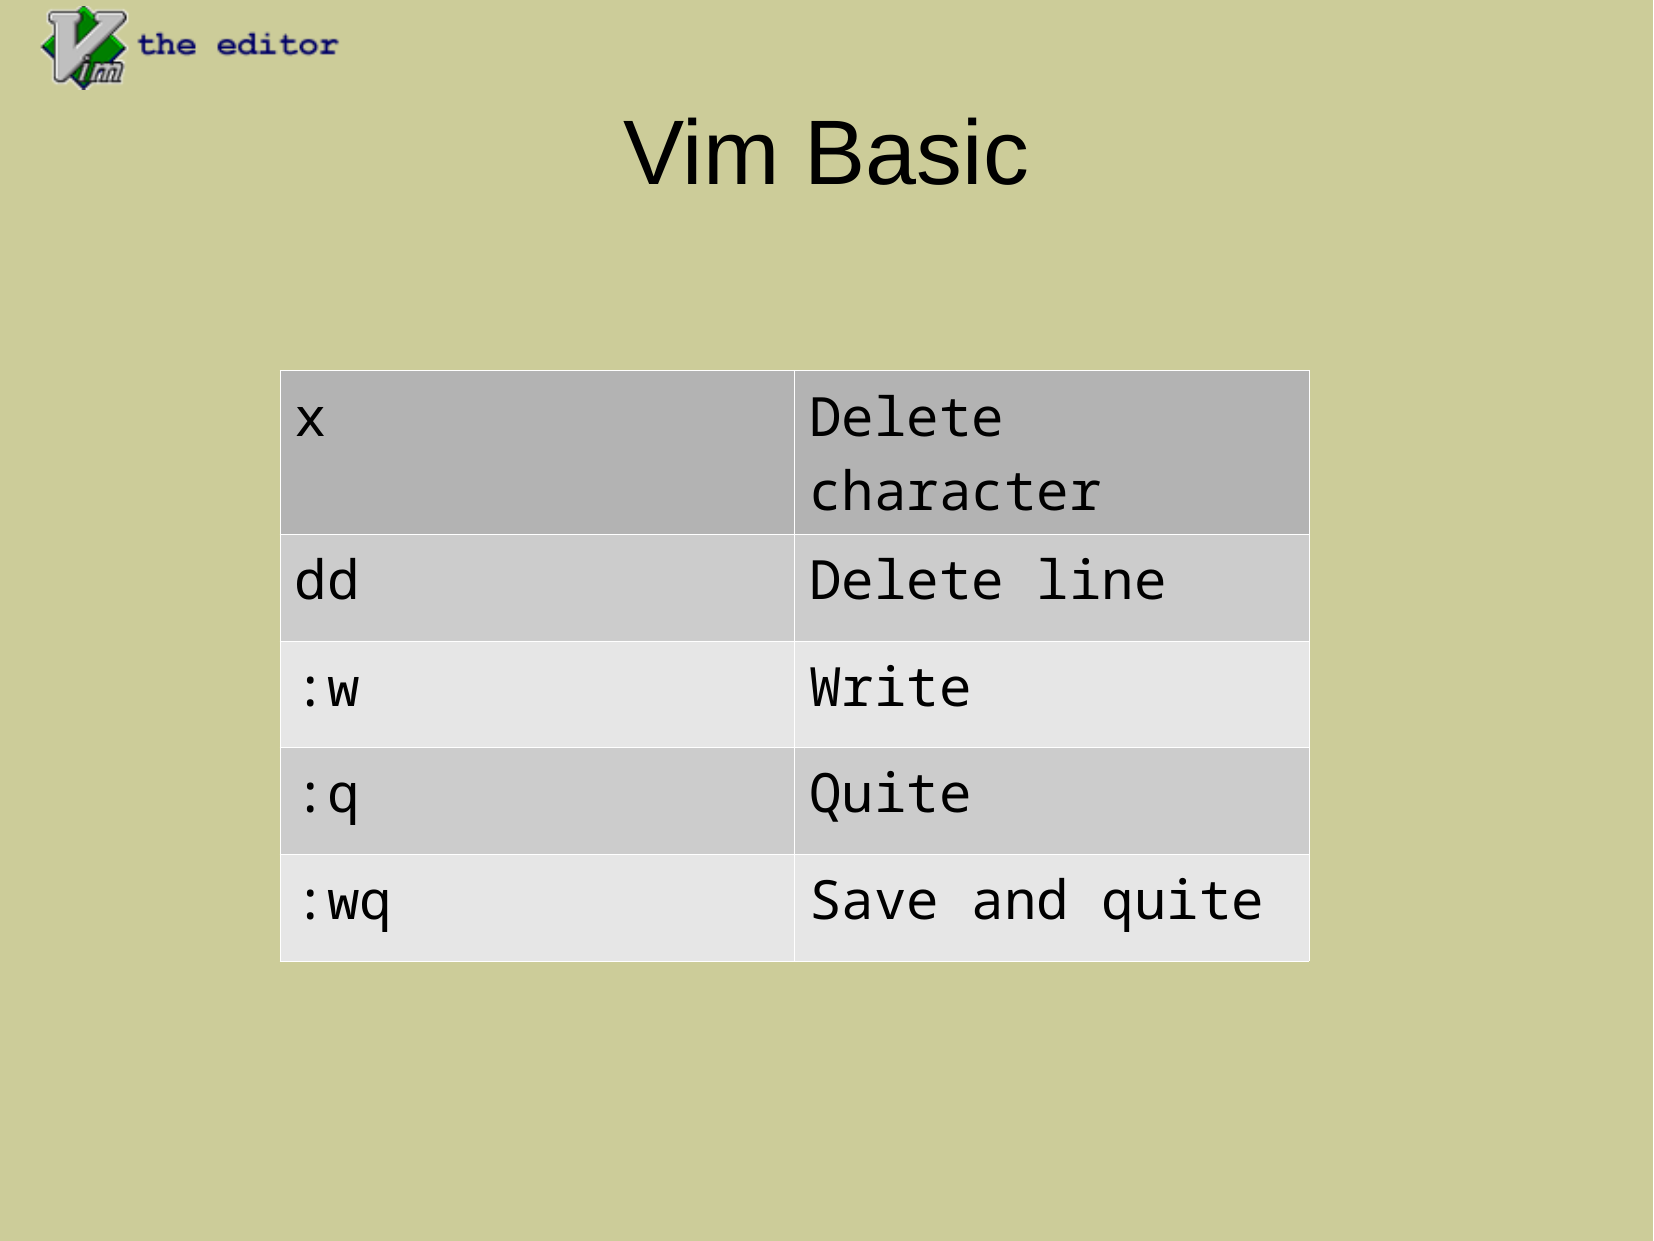

# Vim Basic
| x | Delete character |
| --- | --- |
| dd | Delete line |
| :w | Write |
| :q | Quite |
| :wq | Save and quite |